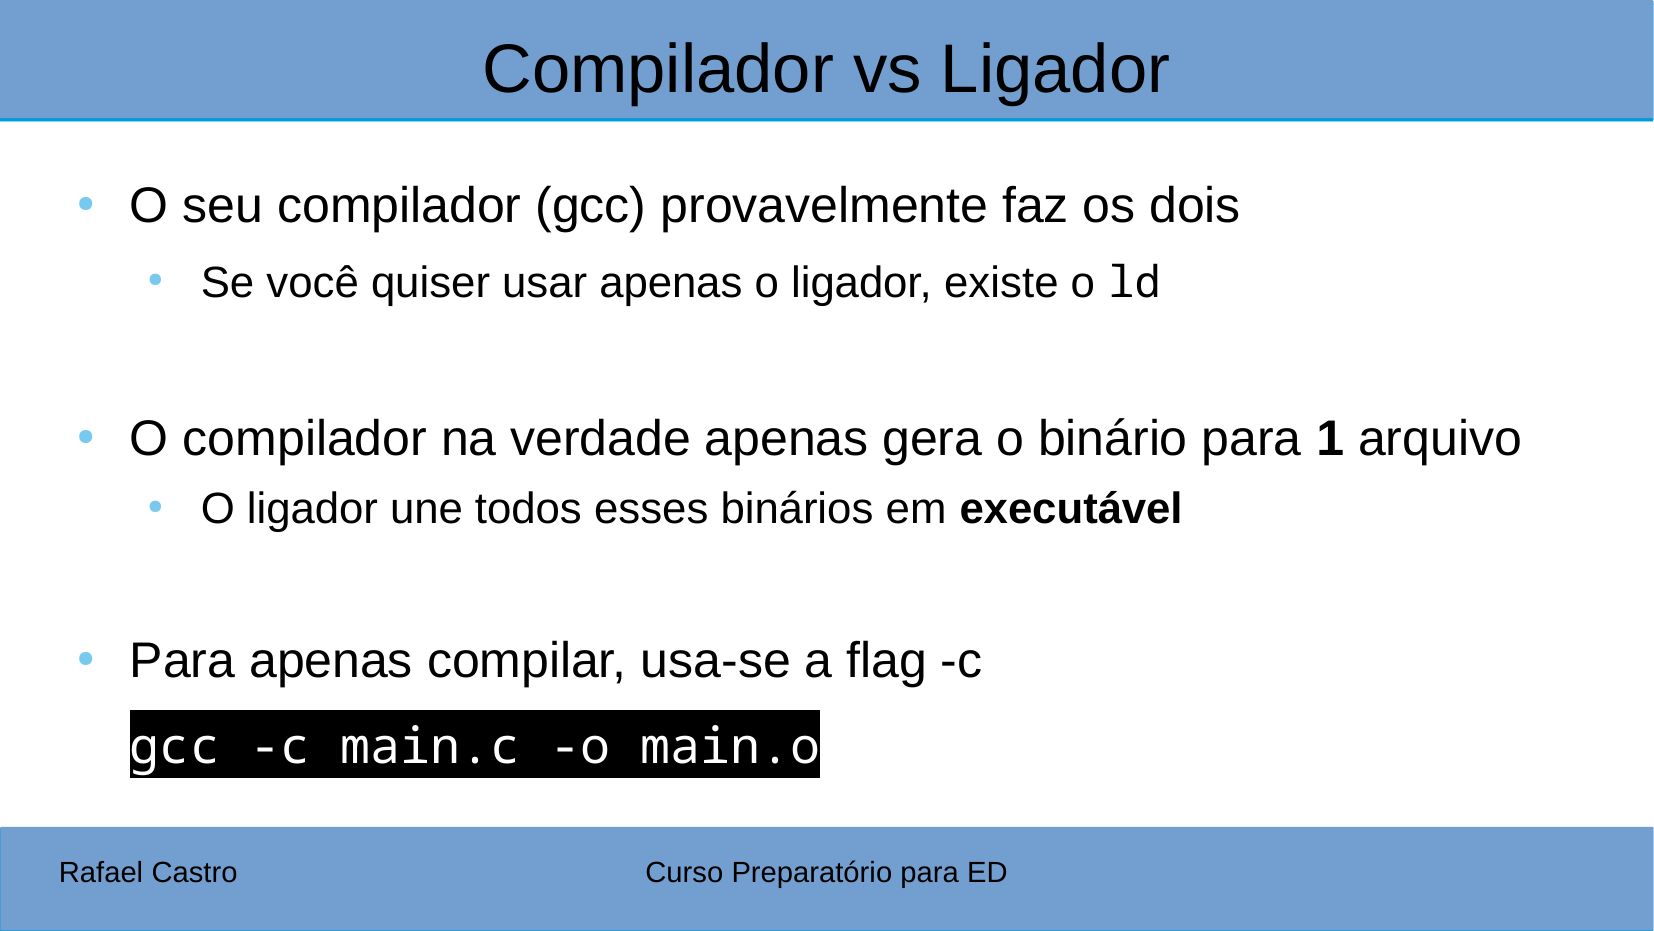

# Compilador vs Ligador
O seu compilador (gcc) provavelmente faz os dois
Se você quiser usar apenas o ligador, existe o ld
O compilador na verdade apenas gera o binário para 1 arquivo
O ligador une todos esses binários em executável
Para apenas compilar, usa-se a flag -c
gcc -c main.c -o main.o
Curso Preparatório para ED